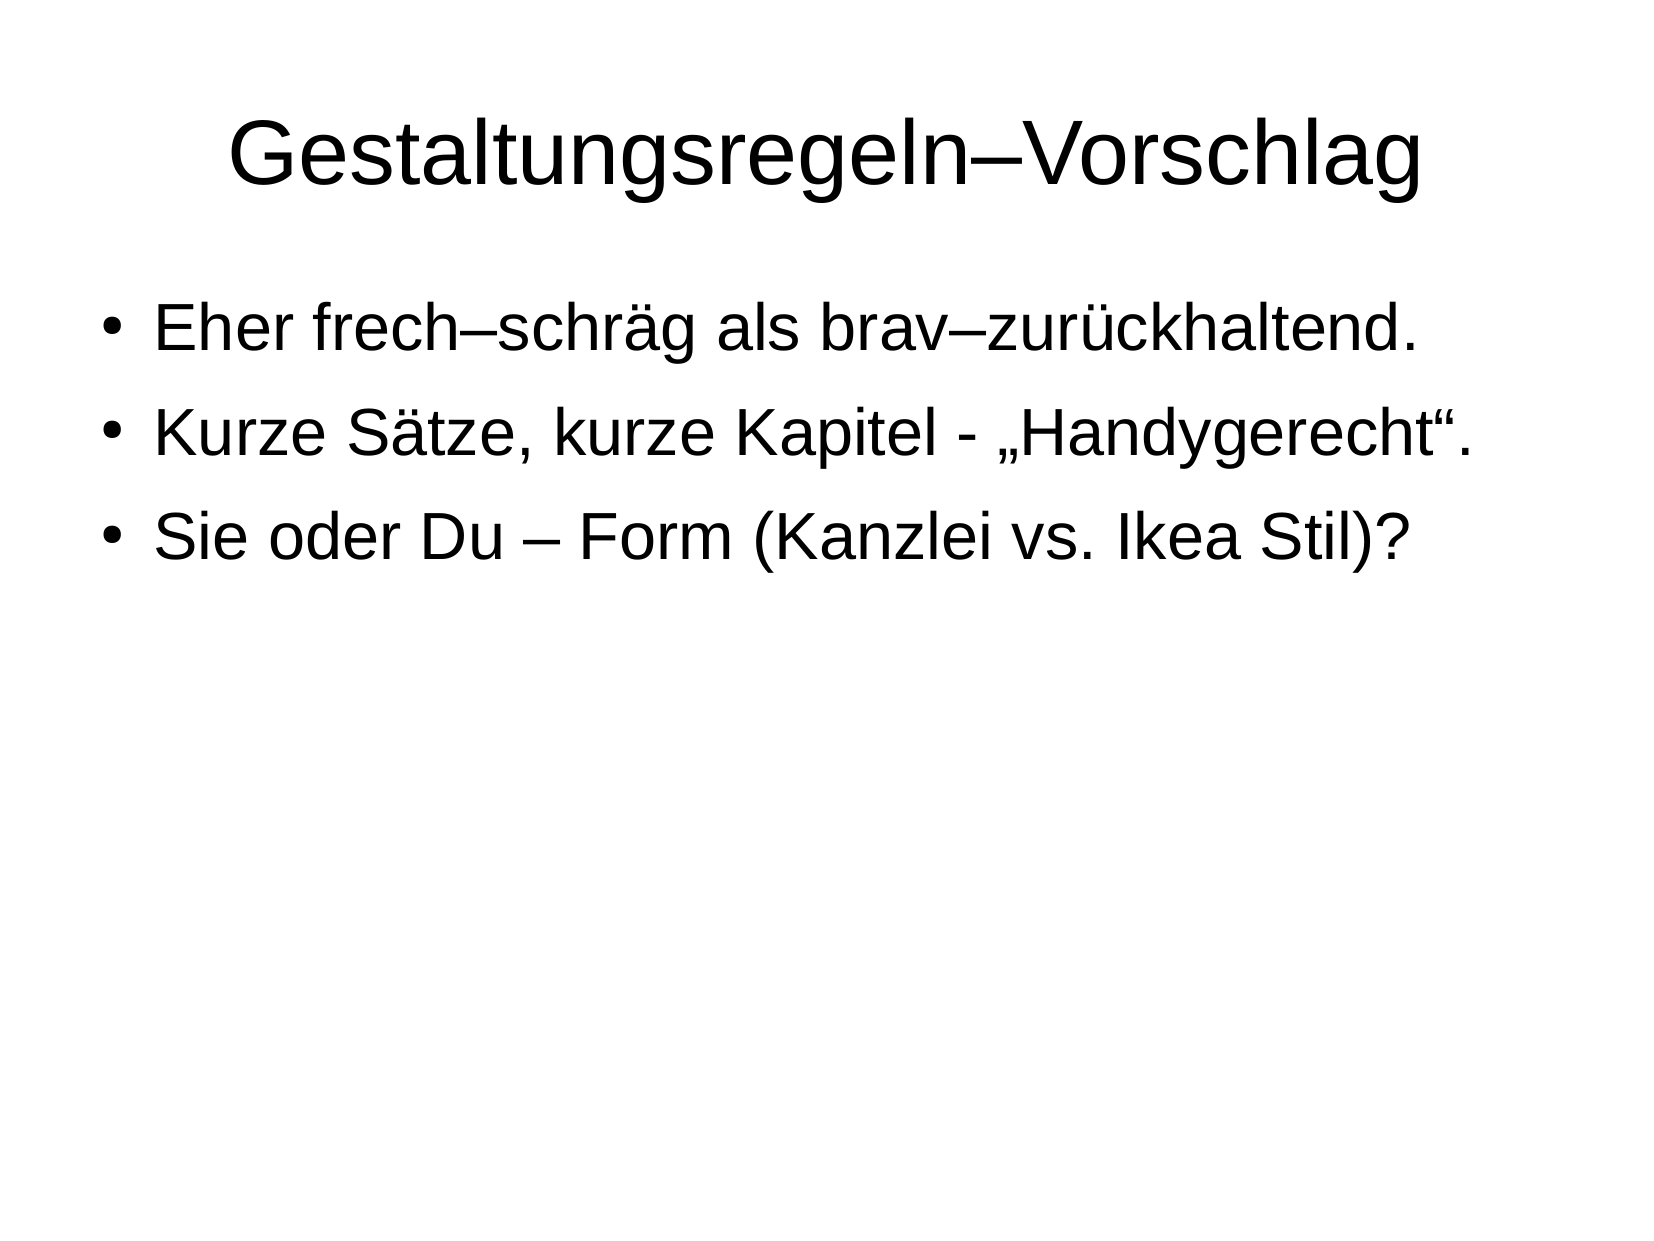

# Gestaltungsregeln–Vorschlag
Eher frech–schräg als brav–zurückhaltend.
Kurze Sätze, kurze Kapitel - „Handygerecht“.
Sie oder Du – Form (Kanzlei vs. Ikea Stil)?